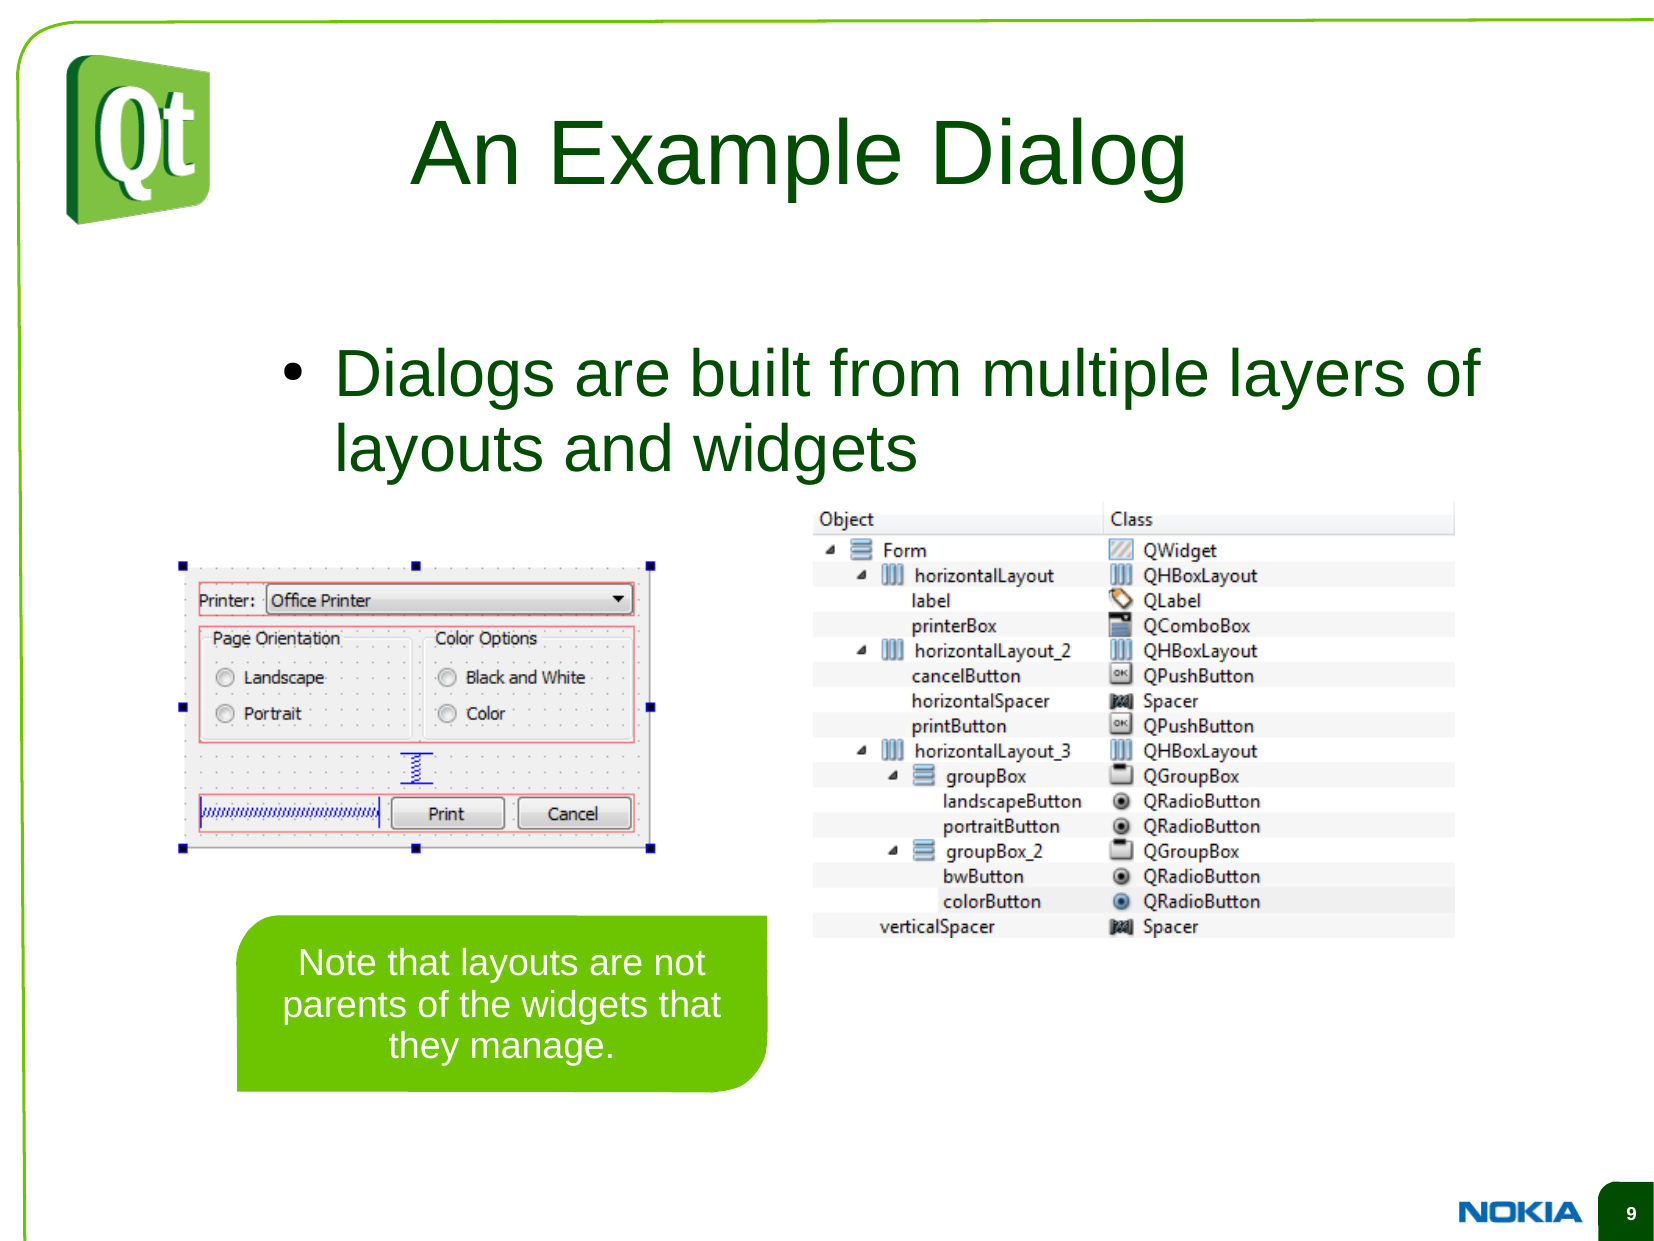

# An Example Dialog
Dialogs are built from multiple layers of layouts and widgets
Note that layouts are not
parents of the widgets that
they manage.